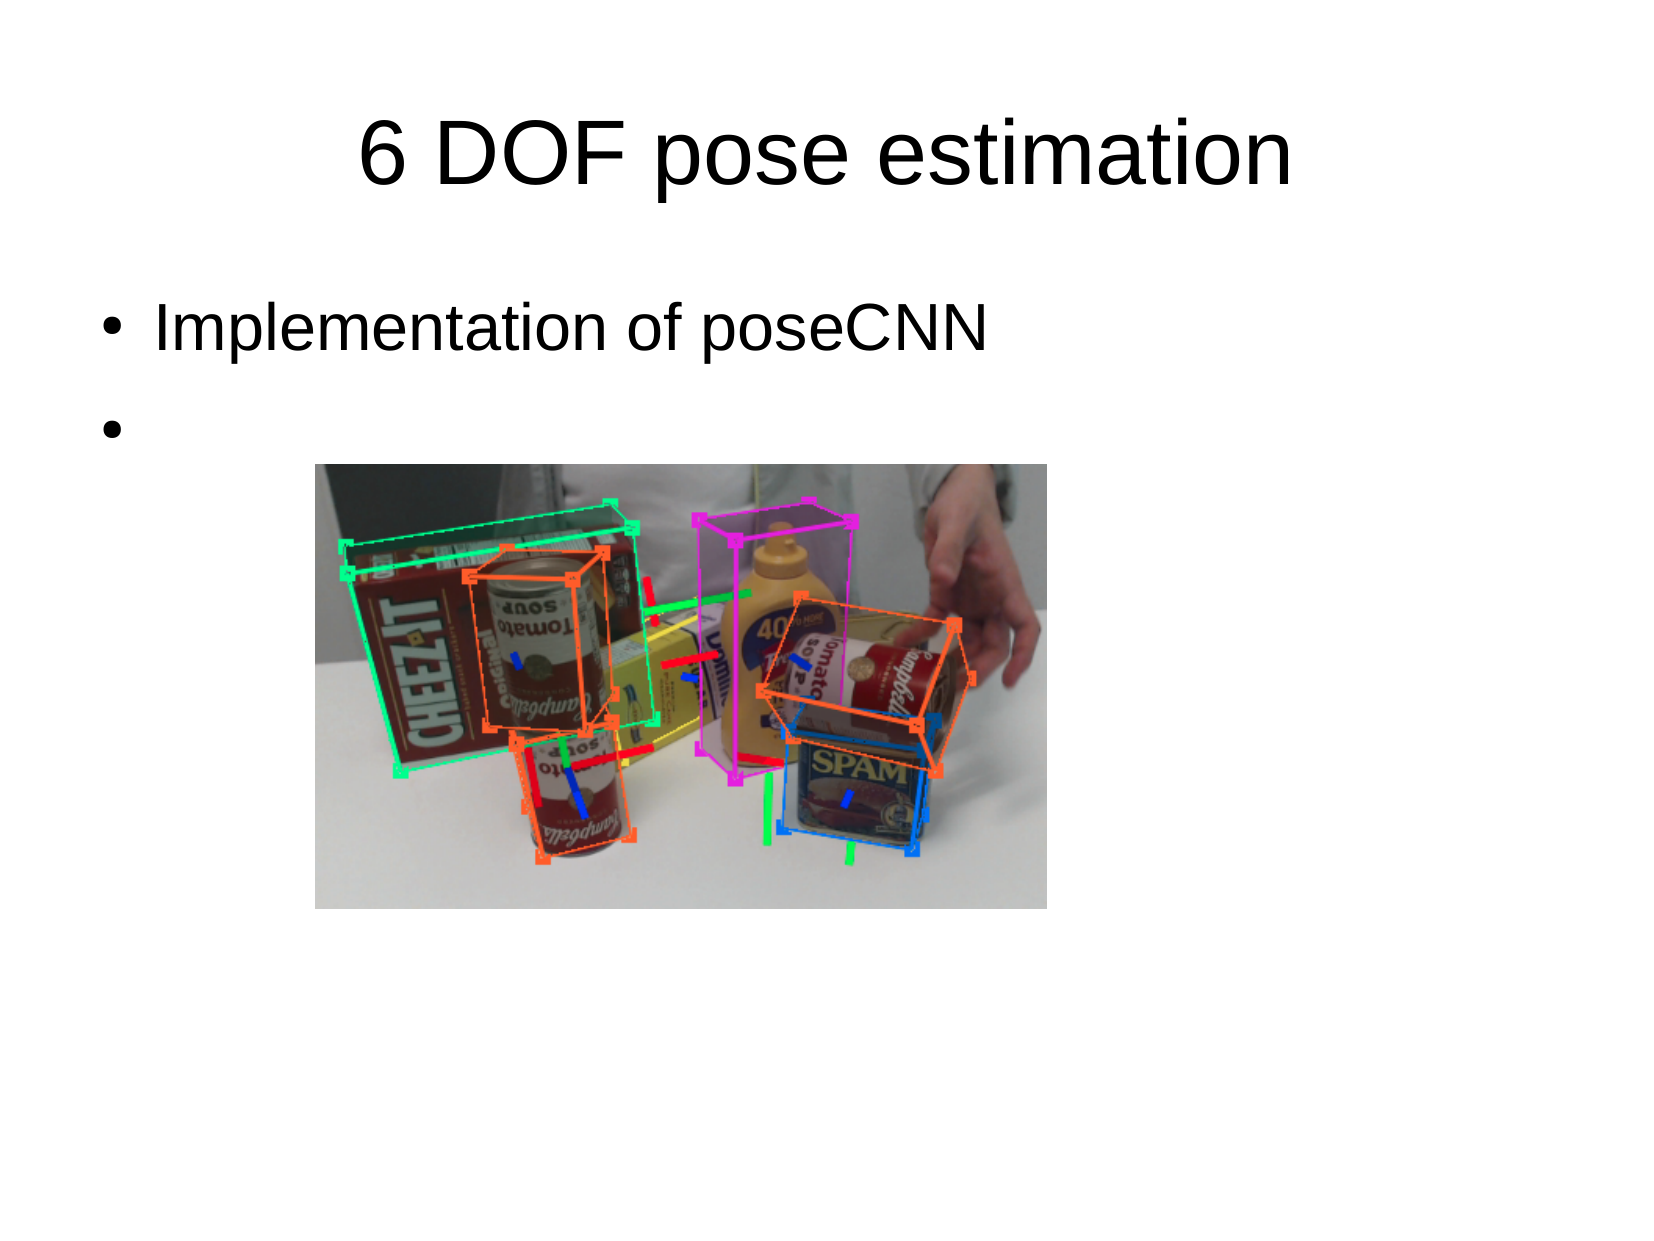

# 6 DOF pose estimation
Implementation of poseCNN